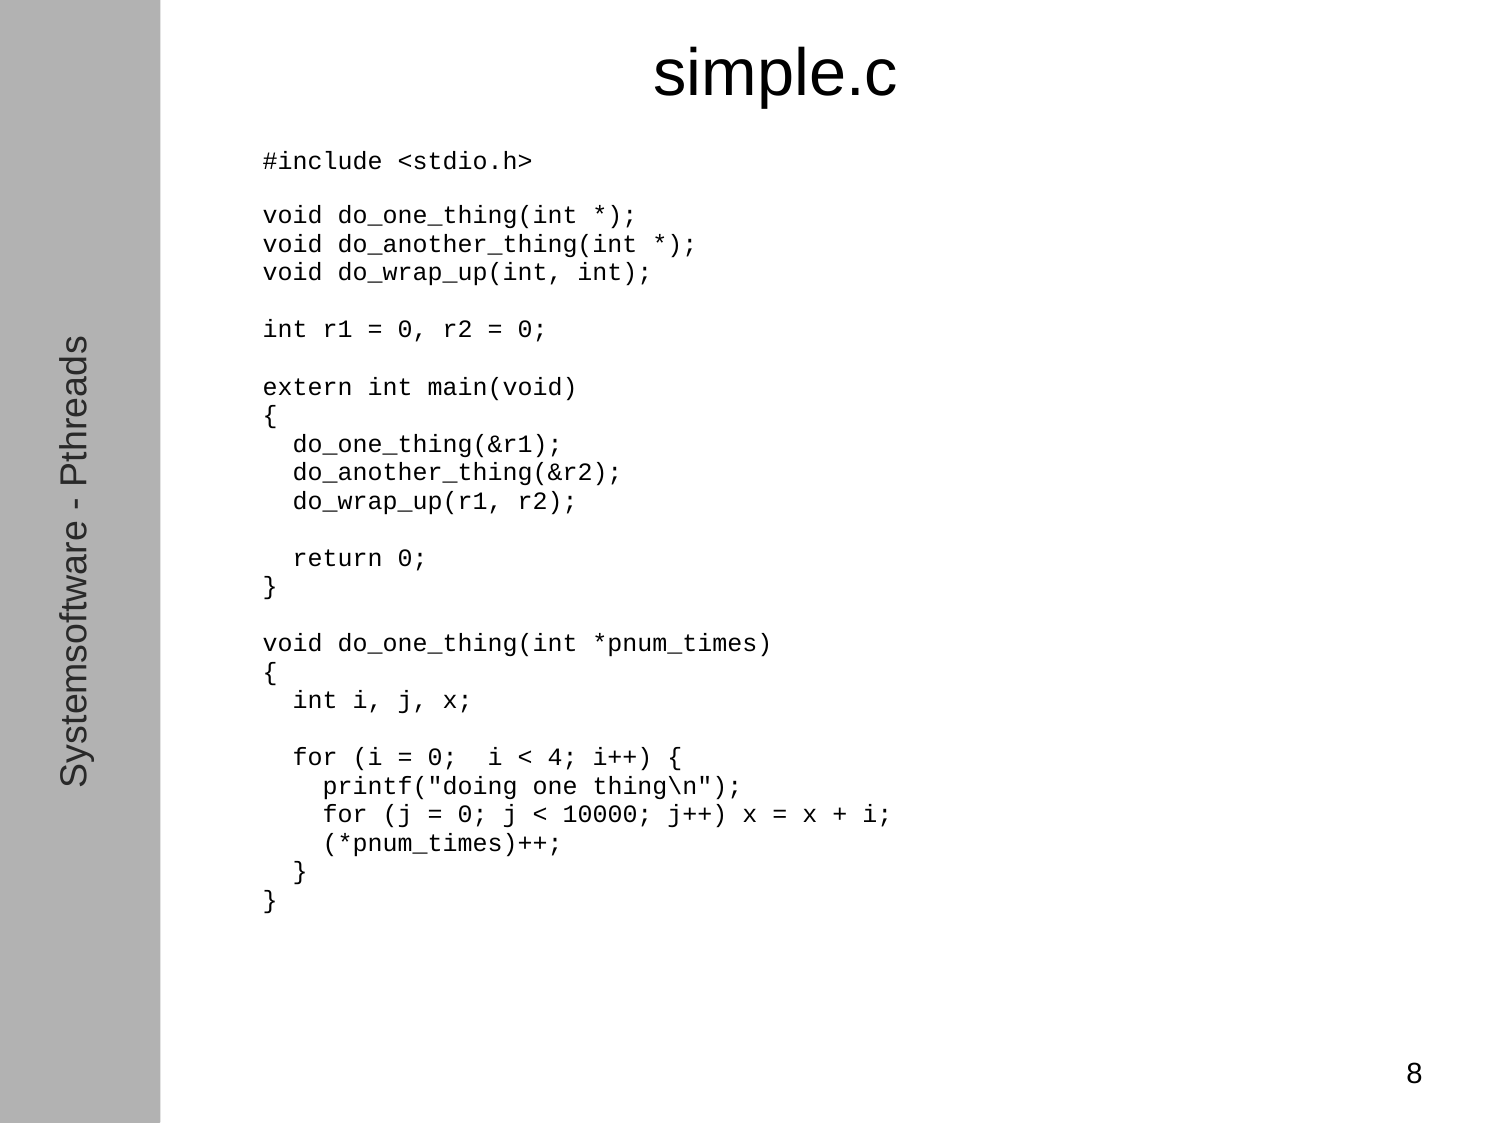

simple.c
#include <stdio.h>
void do_one_thing(int *);
void do_another_thing(int *);
void do_wrap_up(int, int);
int r1 = 0, r2 = 0;
extern int main(void)
{
 do_one_thing(&r1);
 do_another_thing(&r2);
 do_wrap_up(r1, r2);
 return 0;
}
void do_one_thing(int *pnum_times)
{
 int i, j, x;
 for (i = 0; i < 4; i++) {
 printf("doing one thing\n");
 for (j = 0; j < 10000; j++) x = x + i;
 (*pnum_times)++;
 }
}
Systemsoftware - Pthreads